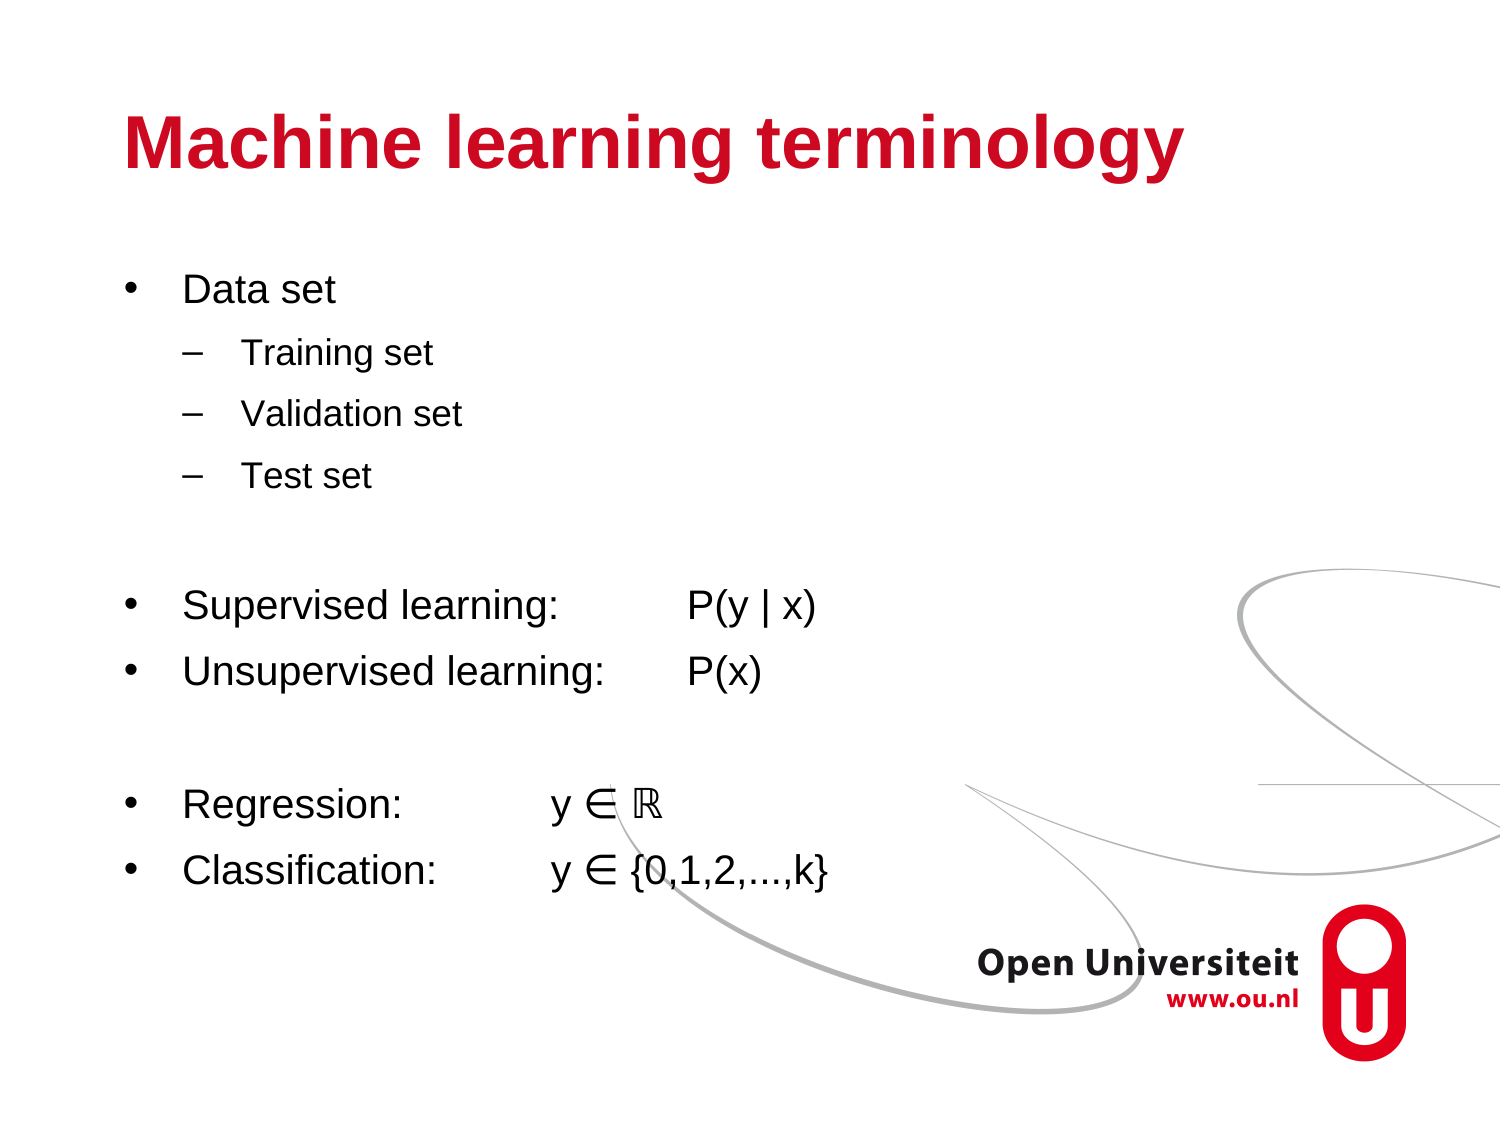

# Machine learning terminology
Data set
Training set
Validation set
Test set
Supervised learning:	P(y | x)
Unsupervised learning:	P(x)
Regression:		y ∈ ℝ
Classification:		y ∈ {0,1,2,...,k}